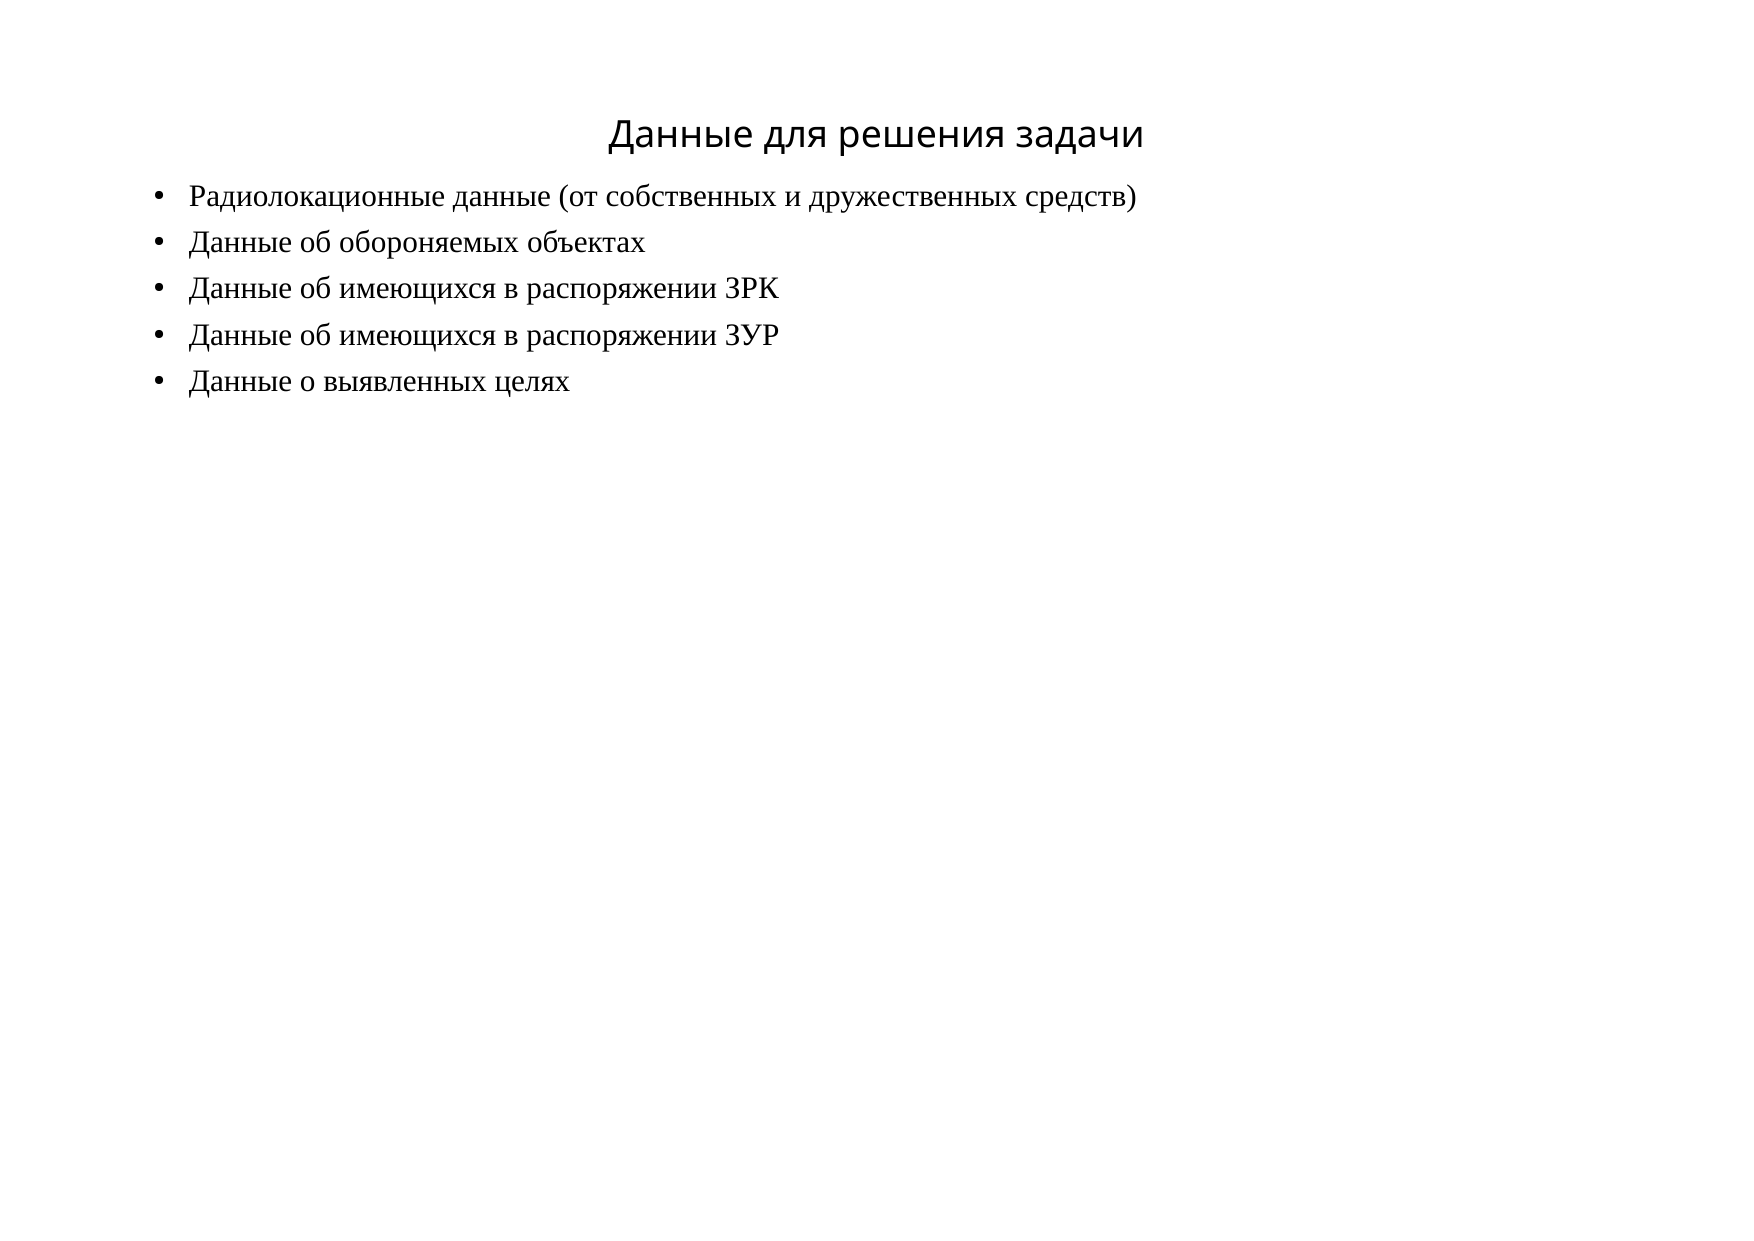

Данные для решения задачи
Радиолокационные данные (от собственных и дружественных средств)
Данные об обороняемых объектах
Данные об имеющихся в распоряжении ЗРК
Данные об имеющихся в распоряжении ЗУР
Данные о выявленных целях